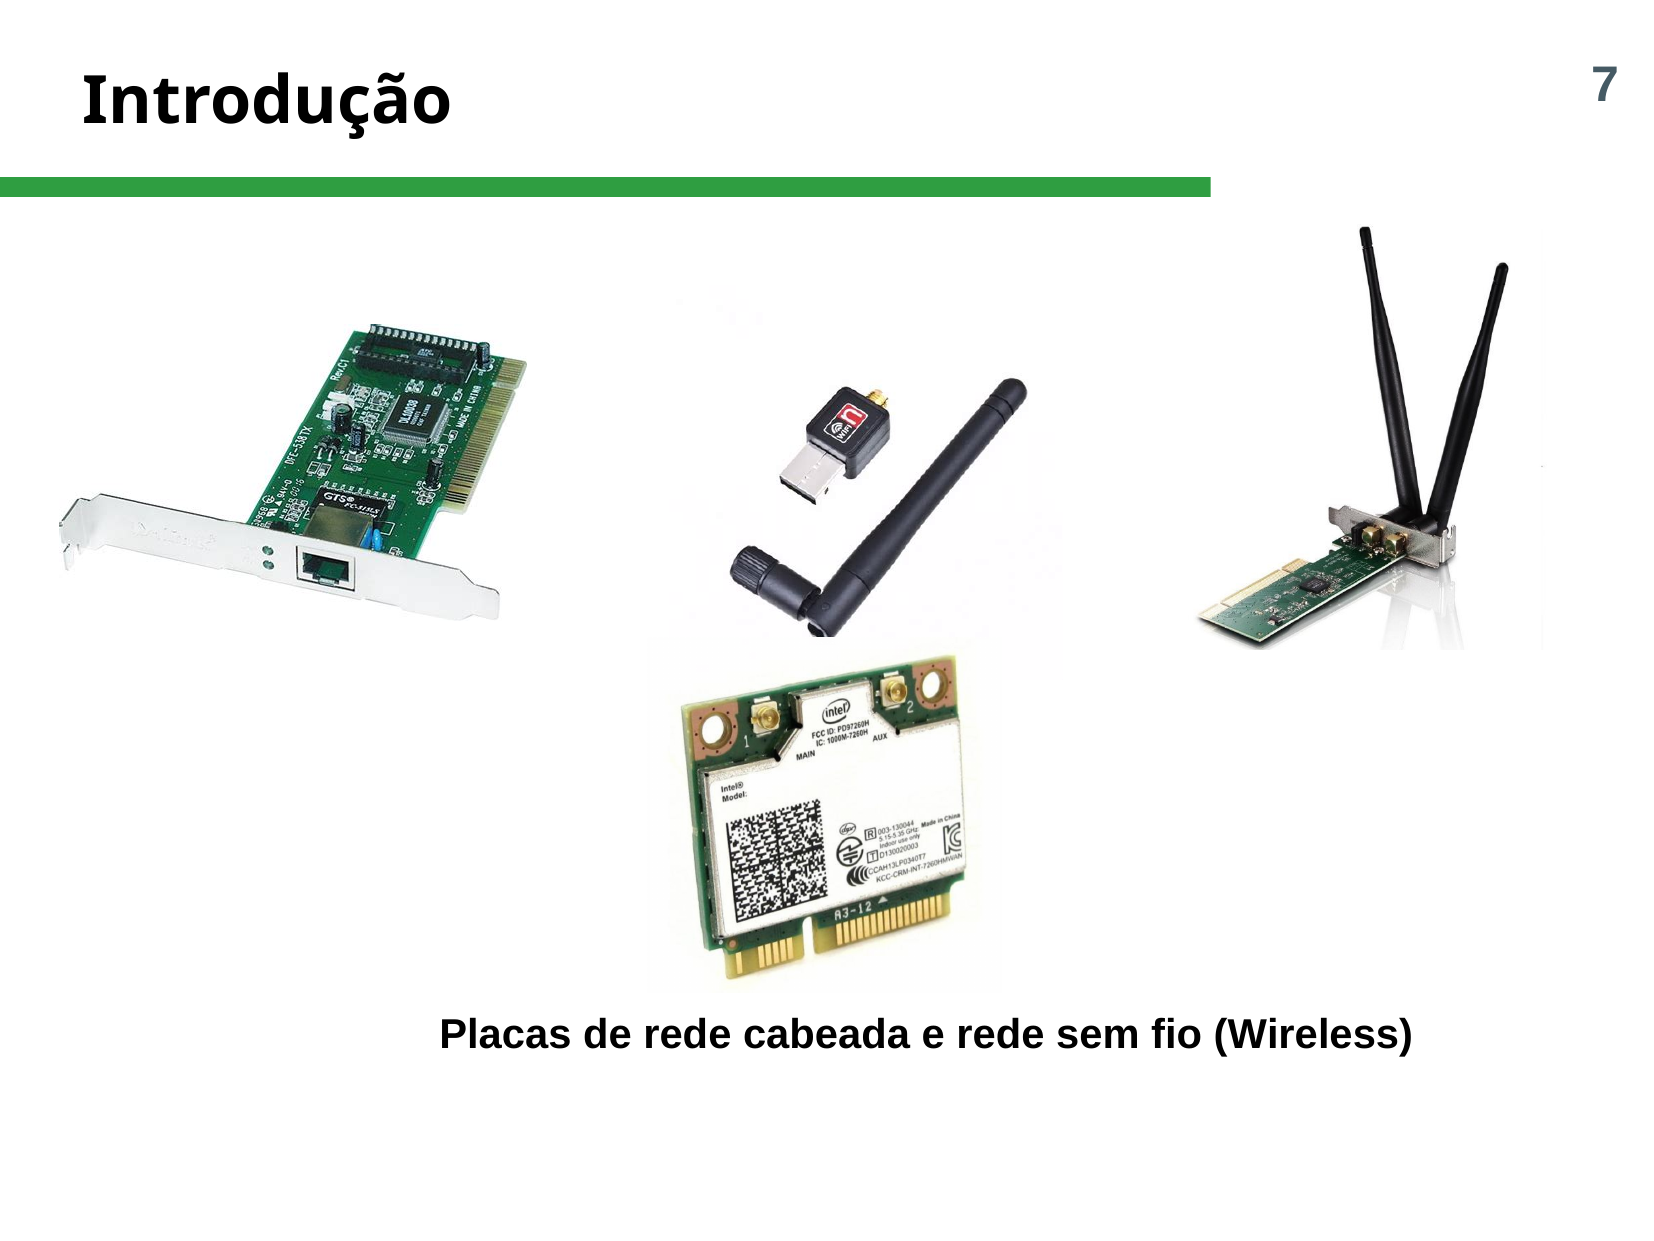

# Introdução
Placas de rede cabeada e rede sem fio (Wireless)